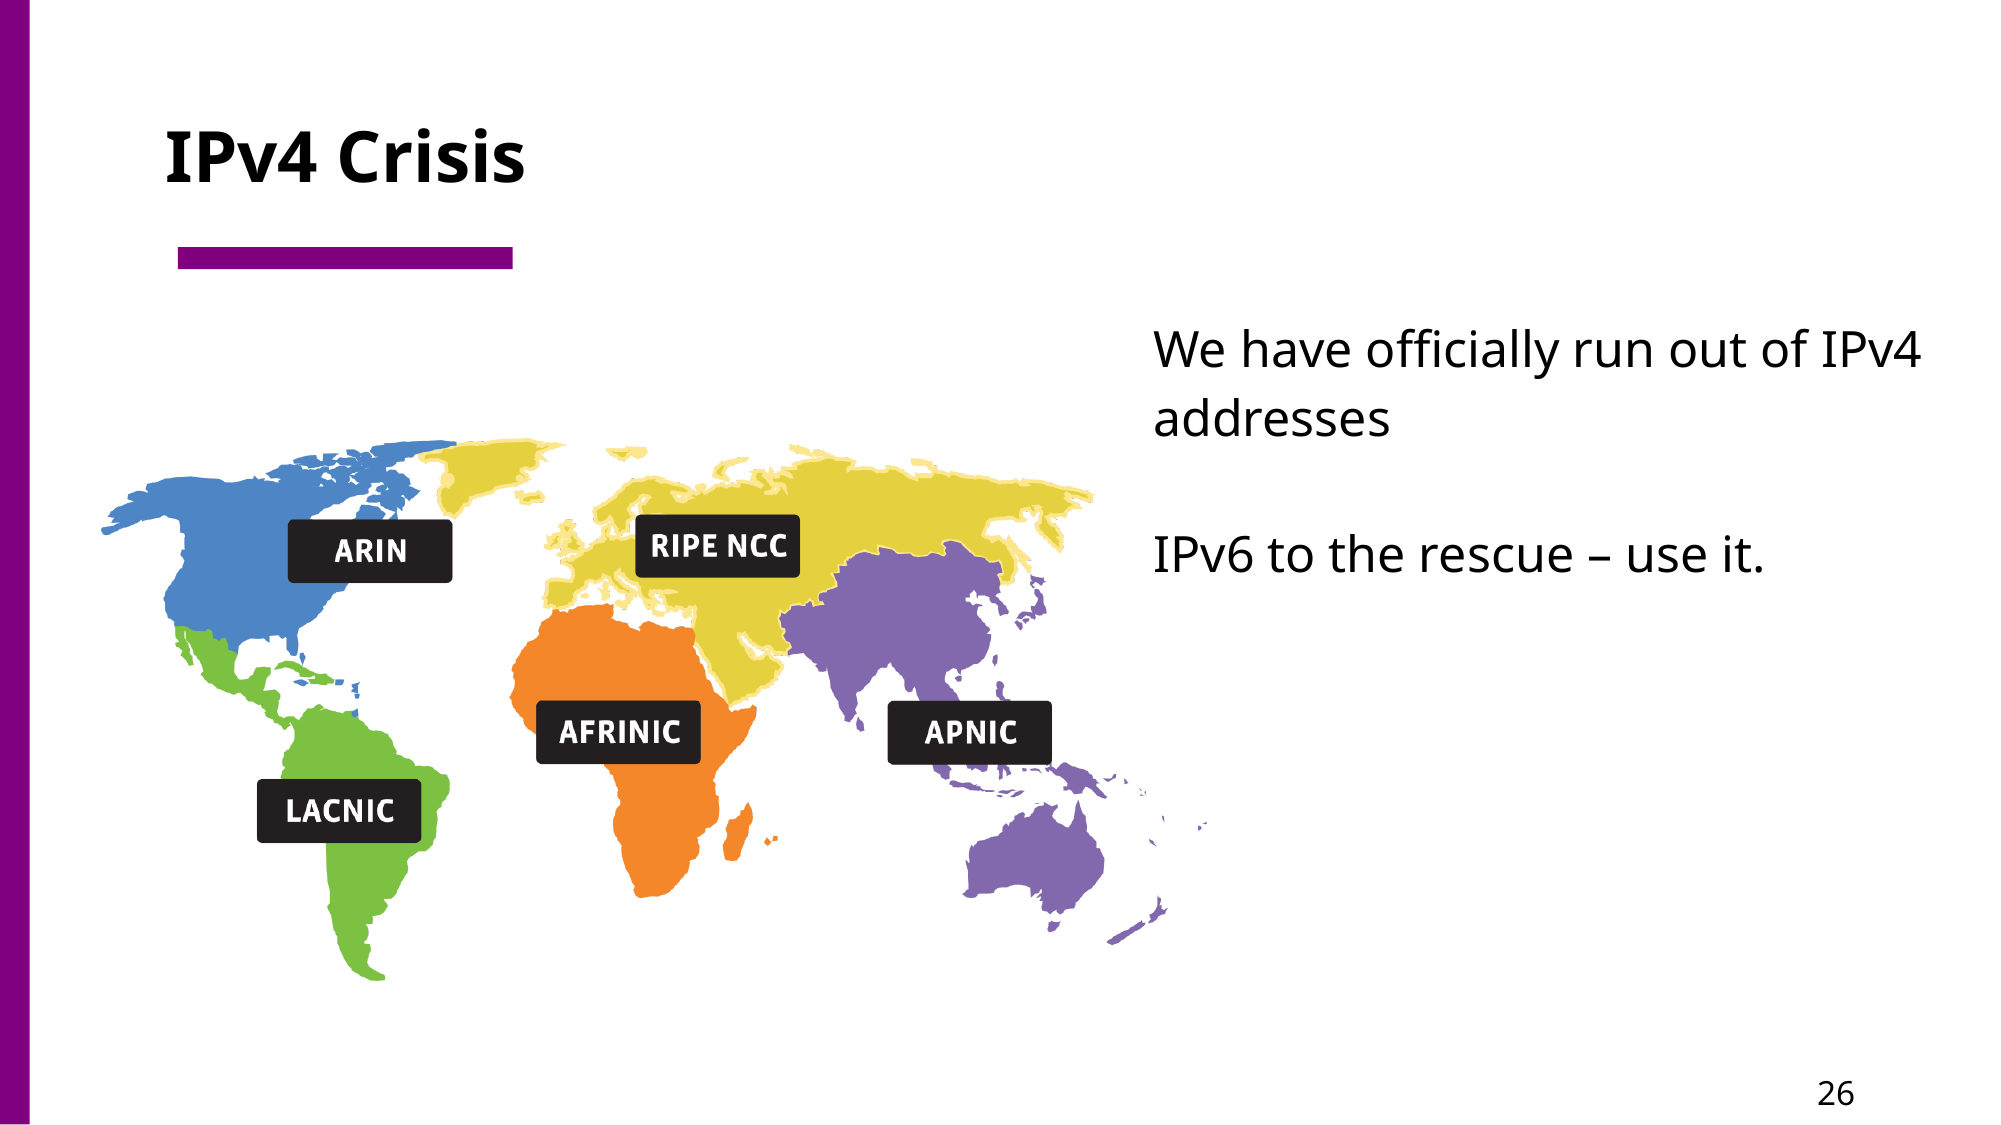

IPv4 Crisis
We have officially run out of IPv4 addresses
IPv6 to the rescue – use it.